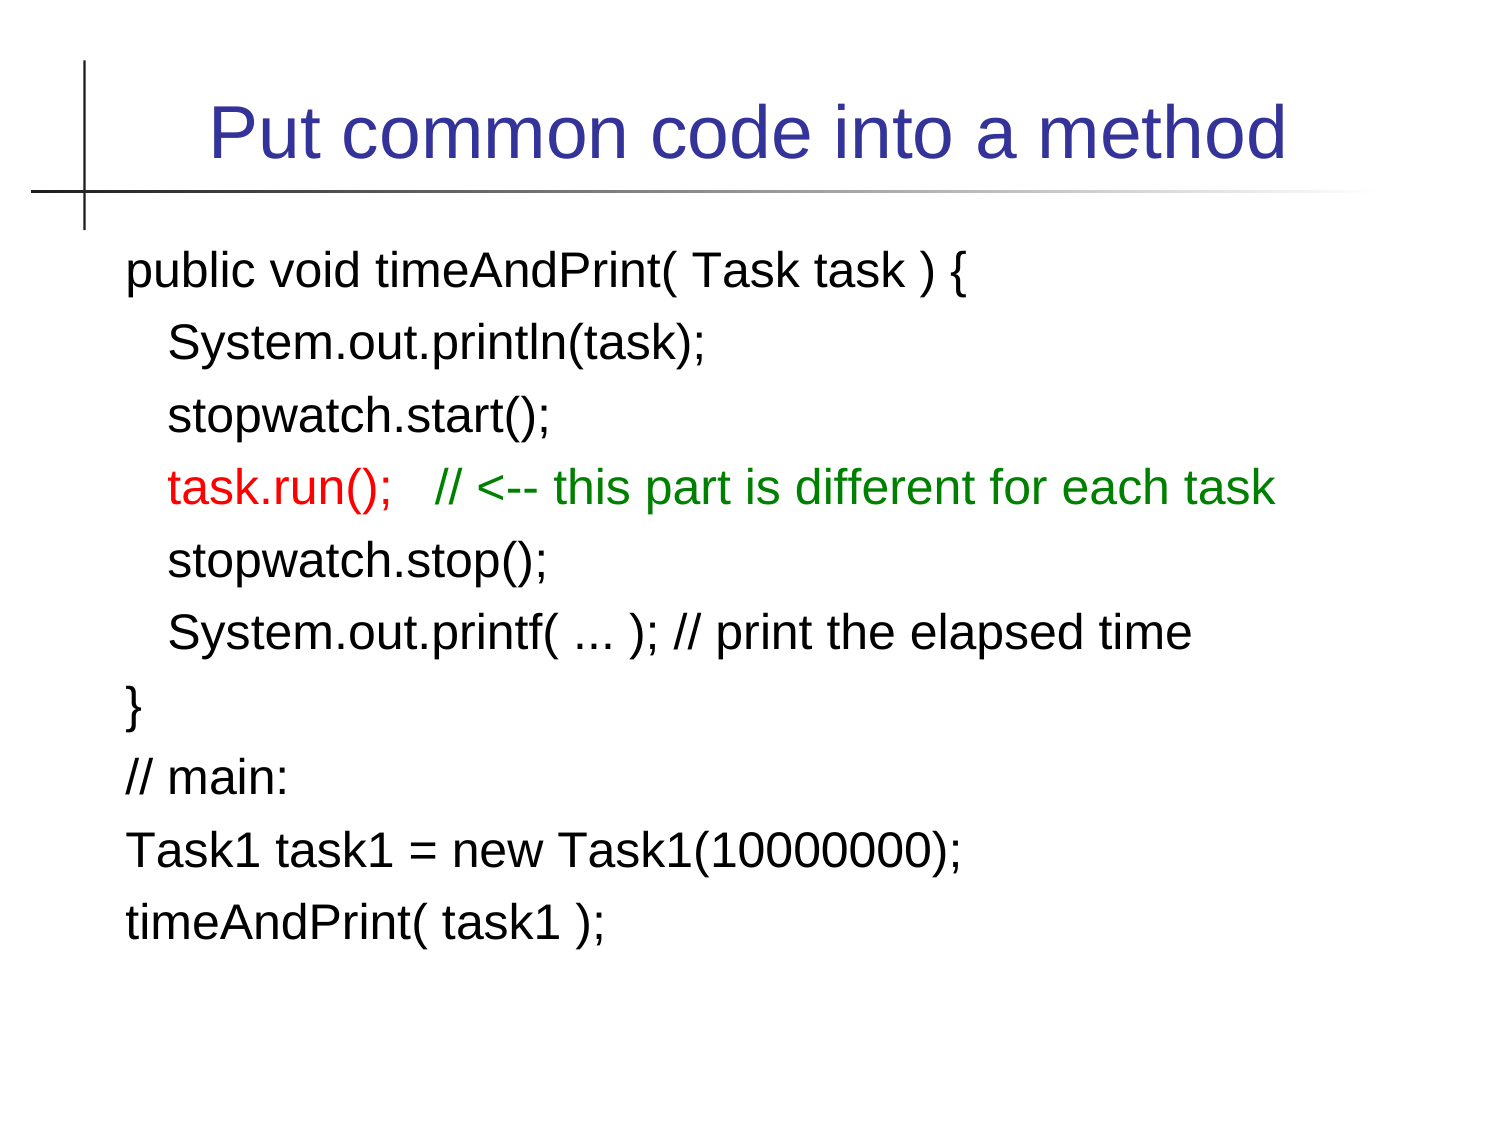

# Put common code into a method
public void timeAndPrint( Task task ) {
 System.out.println(task);
 stopwatch.start();
 task.run(); // <-- this part is different for each task
 stopwatch.stop();
 System.out.printf( ... ); // print the elapsed time
}
// main:
Task1 task1 = new Task1(10000000);
timeAndPrint( task1 );